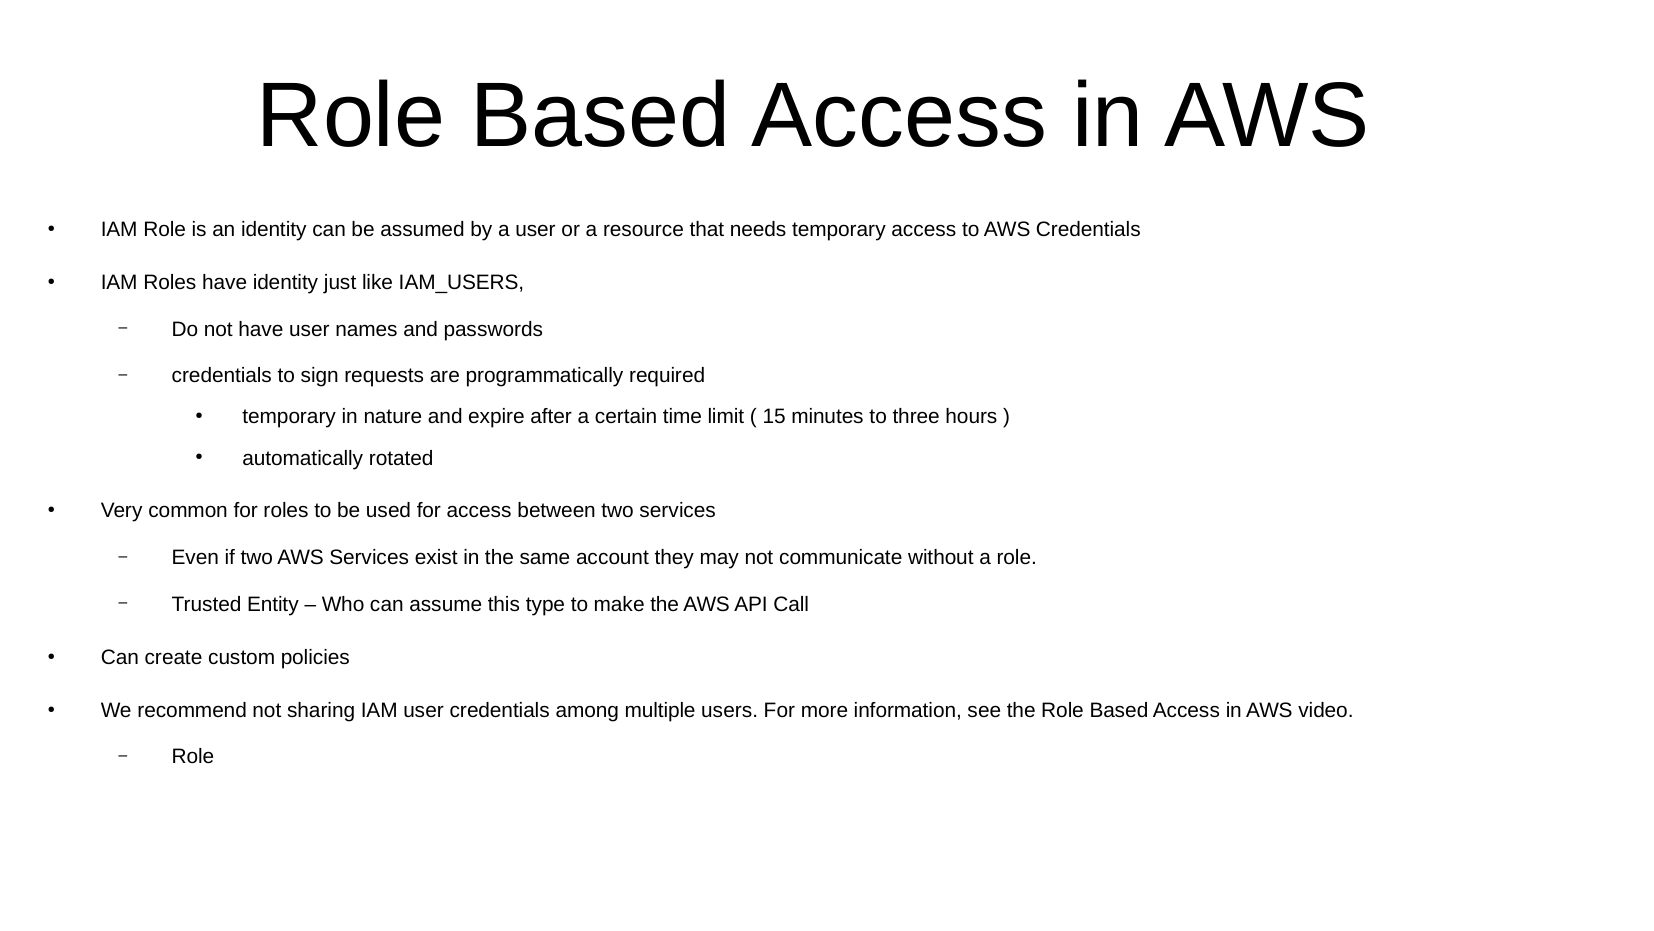

# Role Based Access in AWS
IAM Role is an identity can be assumed by a user or a resource that needs temporary access to AWS Credentials
IAM Roles have identity just like IAM_USERS,
Do not have user names and passwords
credentials to sign requests are programmatically required
temporary in nature and expire after a certain time limit ( 15 minutes to three hours )
automatically rotated
Very common for roles to be used for access between two services
Even if two AWS Services exist in the same account they may not communicate without a role.
Trusted Entity – Who can assume this type to make the AWS API Call
Can create custom policies
We recommend not sharing IAM user credentials among multiple users. For more information, see the Role Based Access in AWS video.
Role